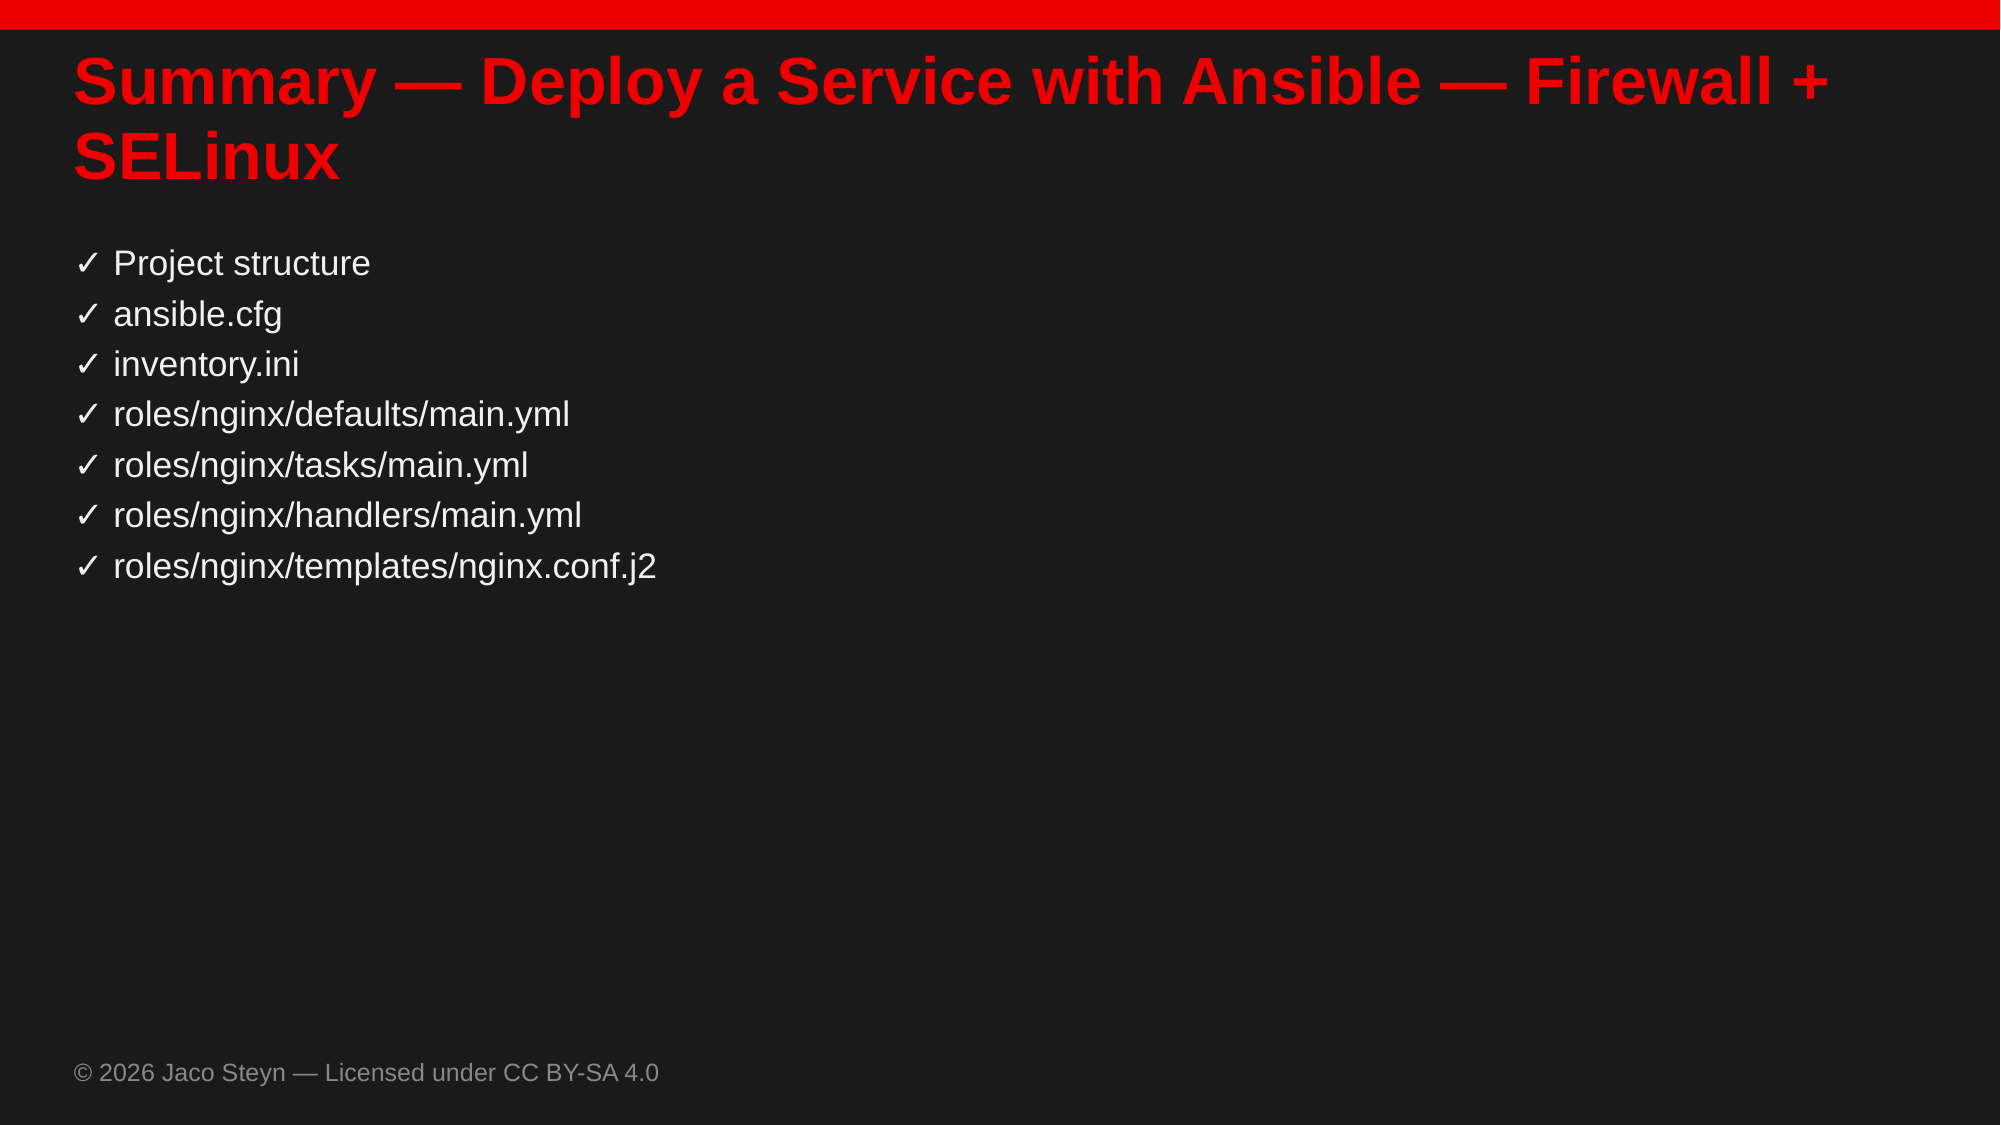

Summary — Deploy a Service with Ansible — Firewall + SELinux
✓ Project structure
✓ ansible.cfg
✓ inventory.ini
✓ roles/nginx/defaults/main.yml
✓ roles/nginx/tasks/main.yml
✓ roles/nginx/handlers/main.yml
✓ roles/nginx/templates/nginx.conf.j2
© 2026 Jaco Steyn — Licensed under CC BY-SA 4.0